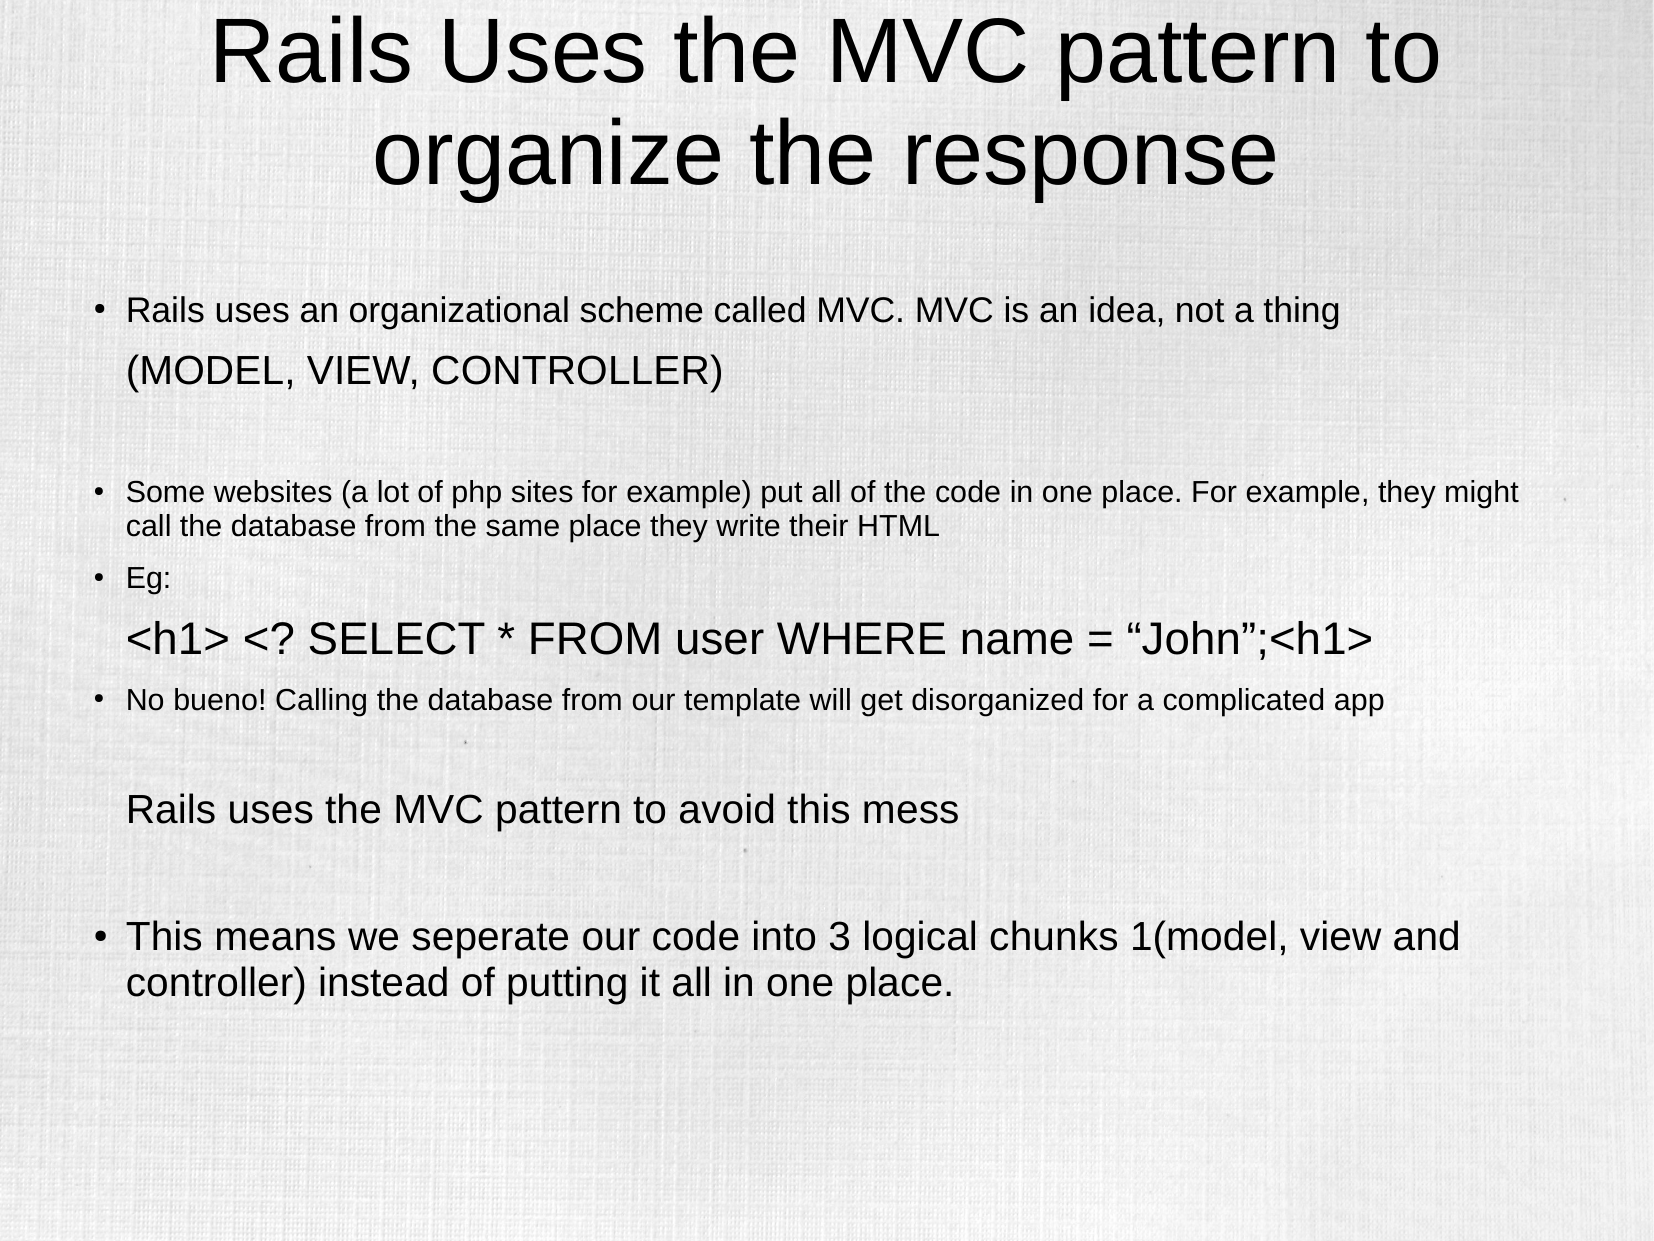

# Rails Uses the MVC pattern to organize the response
Rails uses an organizational scheme called MVC. MVC is an idea, not a thing
(MODEL, VIEW, CONTROLLER)
Some websites (a lot of php sites for example) put all of the code in one place. For example, they might call the database from the same place they write their HTML
Eg:
<h1> <? SELECT * FROM user WHERE name = “John”;<h1>
No bueno! Calling the database from our template will get disorganized for a complicated app
Rails uses the MVC pattern to avoid this mess
This means we seperate our code into 3 logical chunks 1(model, view and controller) instead of putting it all in one place.